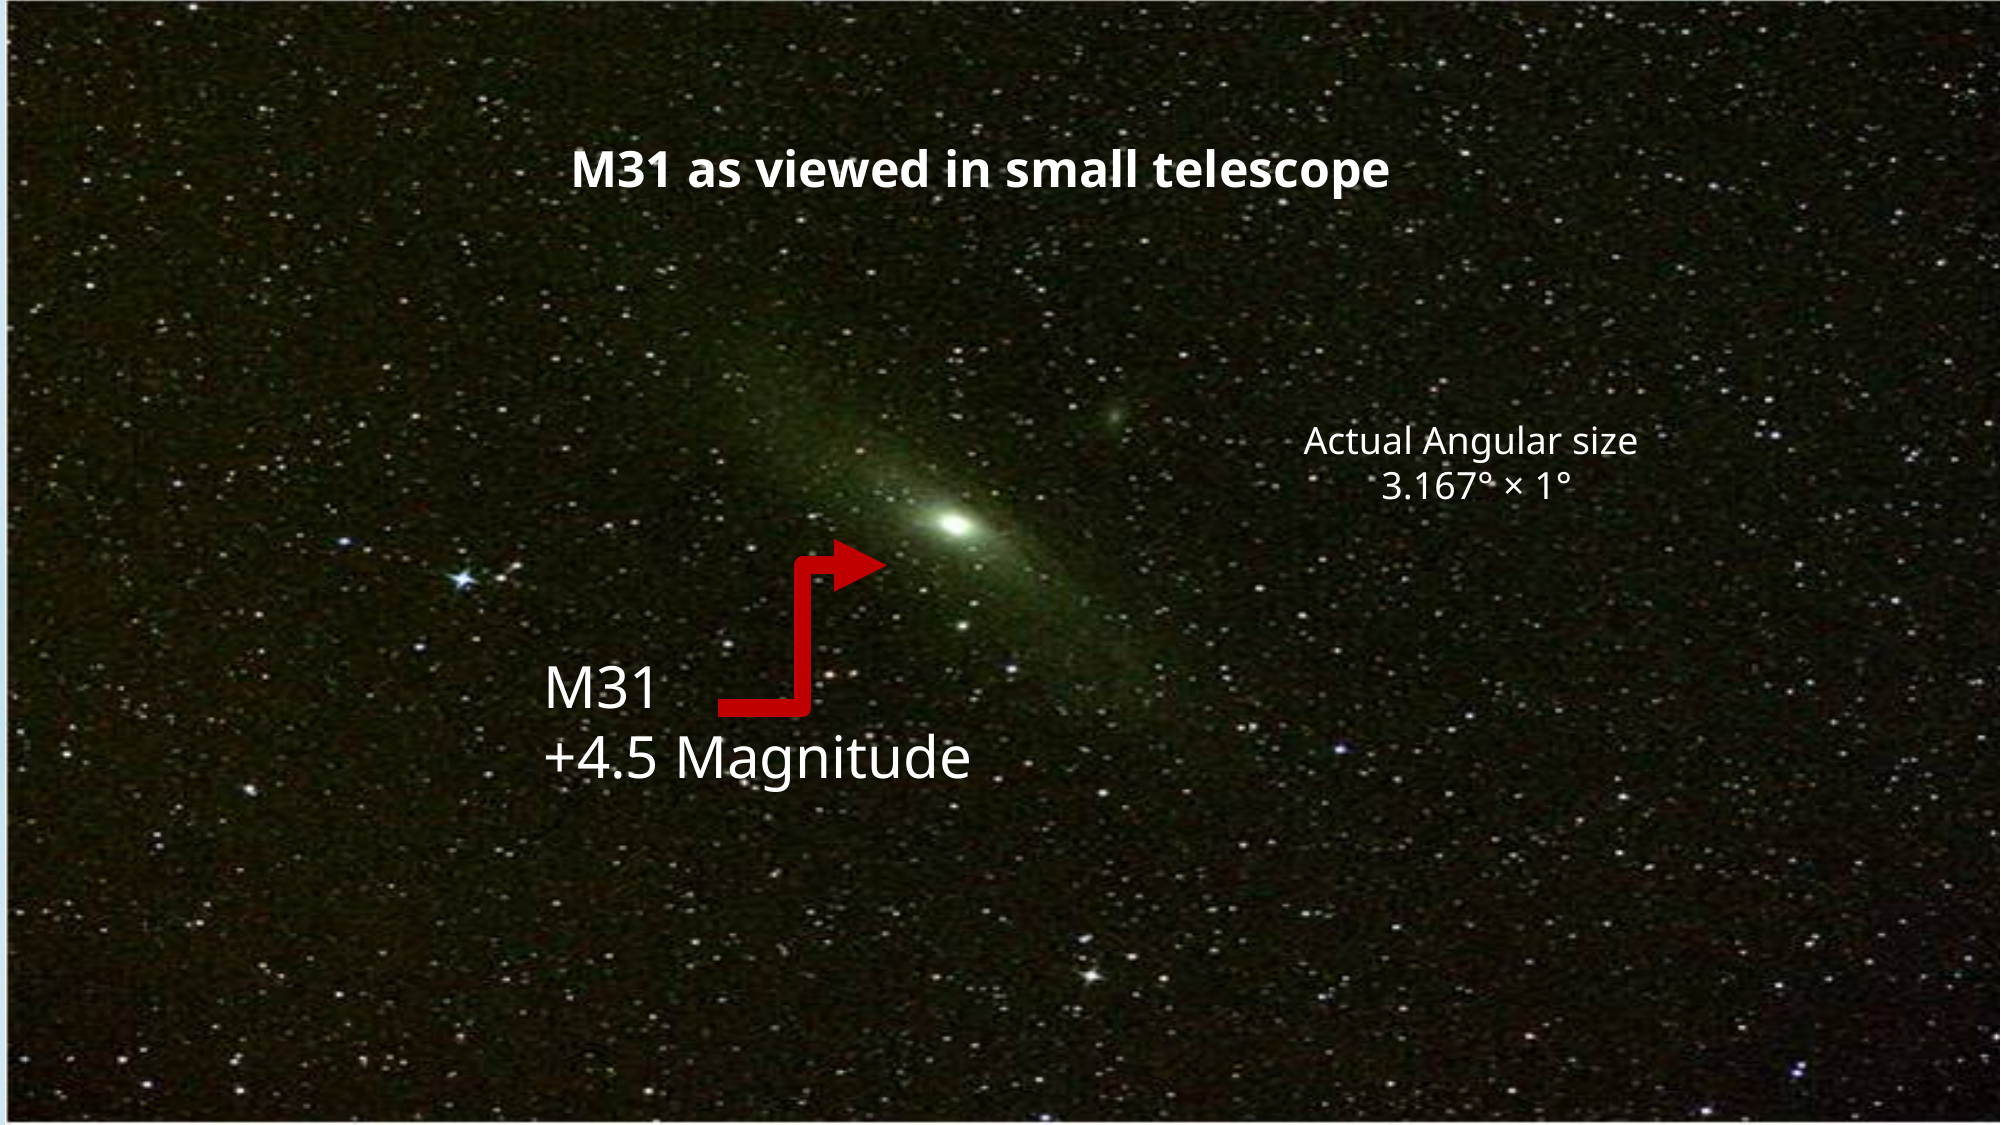

M31 as viewed in small telescope
Actual Angular size
 3.167° × 1°
M31
+4.5 Magnitude